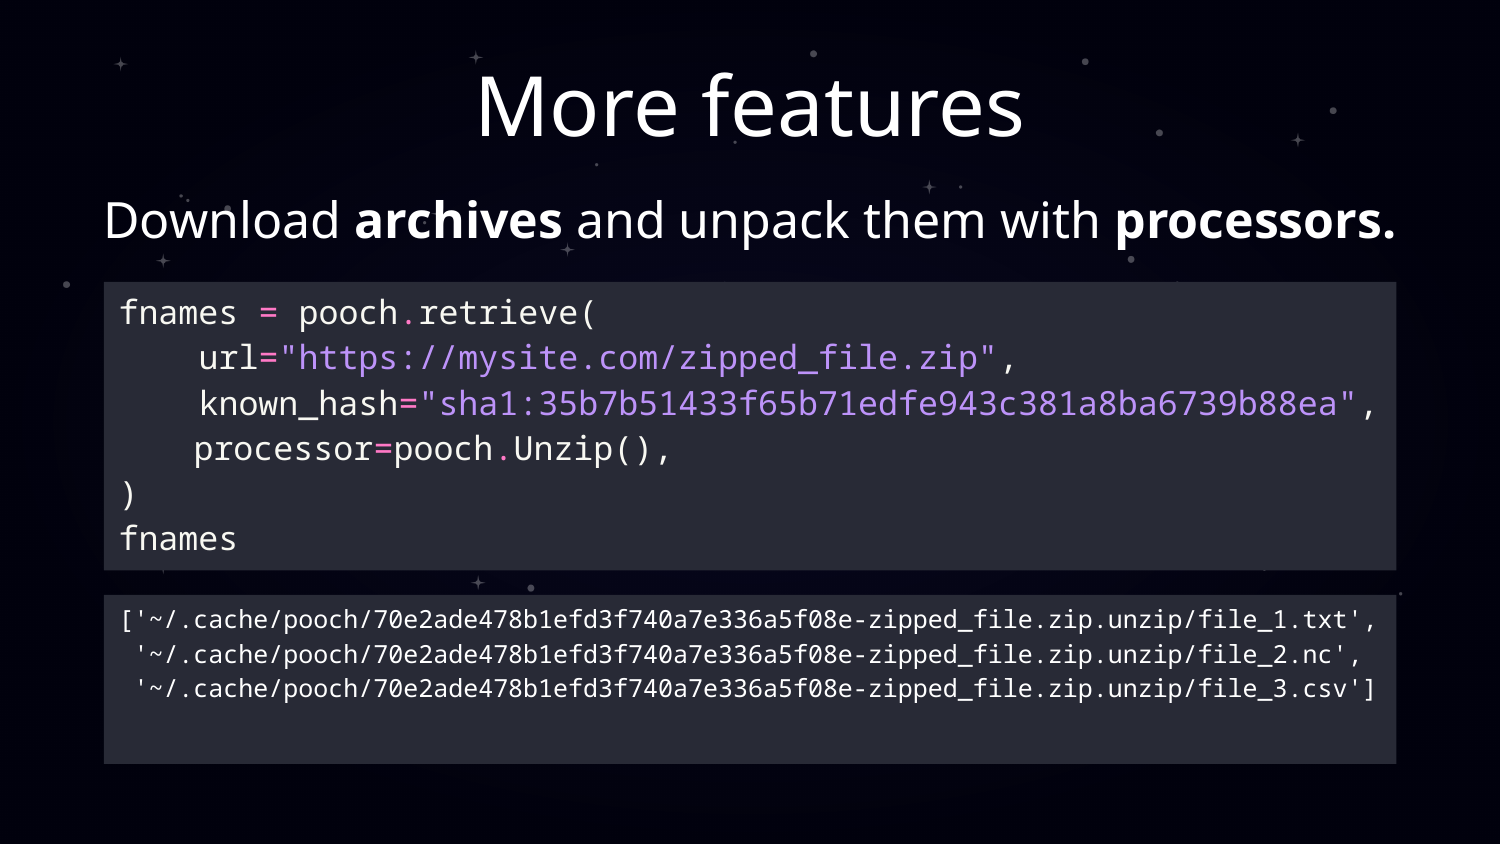

# More features
Download archives and unpack them with processors.
fnames = pooch.retrieve(
 url="https://mysite.com/zipped_file.zip",
 known_hash="sha1:35b7b51433f65b71edfe943c381a8ba6739b88ea",
	processor=pooch.Unzip(),
)
fnames
['~/.cache/pooch/70e2ade478b1efd3f740a7e336a5f08e-zipped_file.zip.unzip/file_1.txt',
 '~/.cache/pooch/70e2ade478b1efd3f740a7e336a5f08e-zipped_file.zip.unzip/file_2.nc',
 '~/.cache/pooch/70e2ade478b1efd3f740a7e336a5f08e-zipped_file.zip.unzip/file_3.csv']